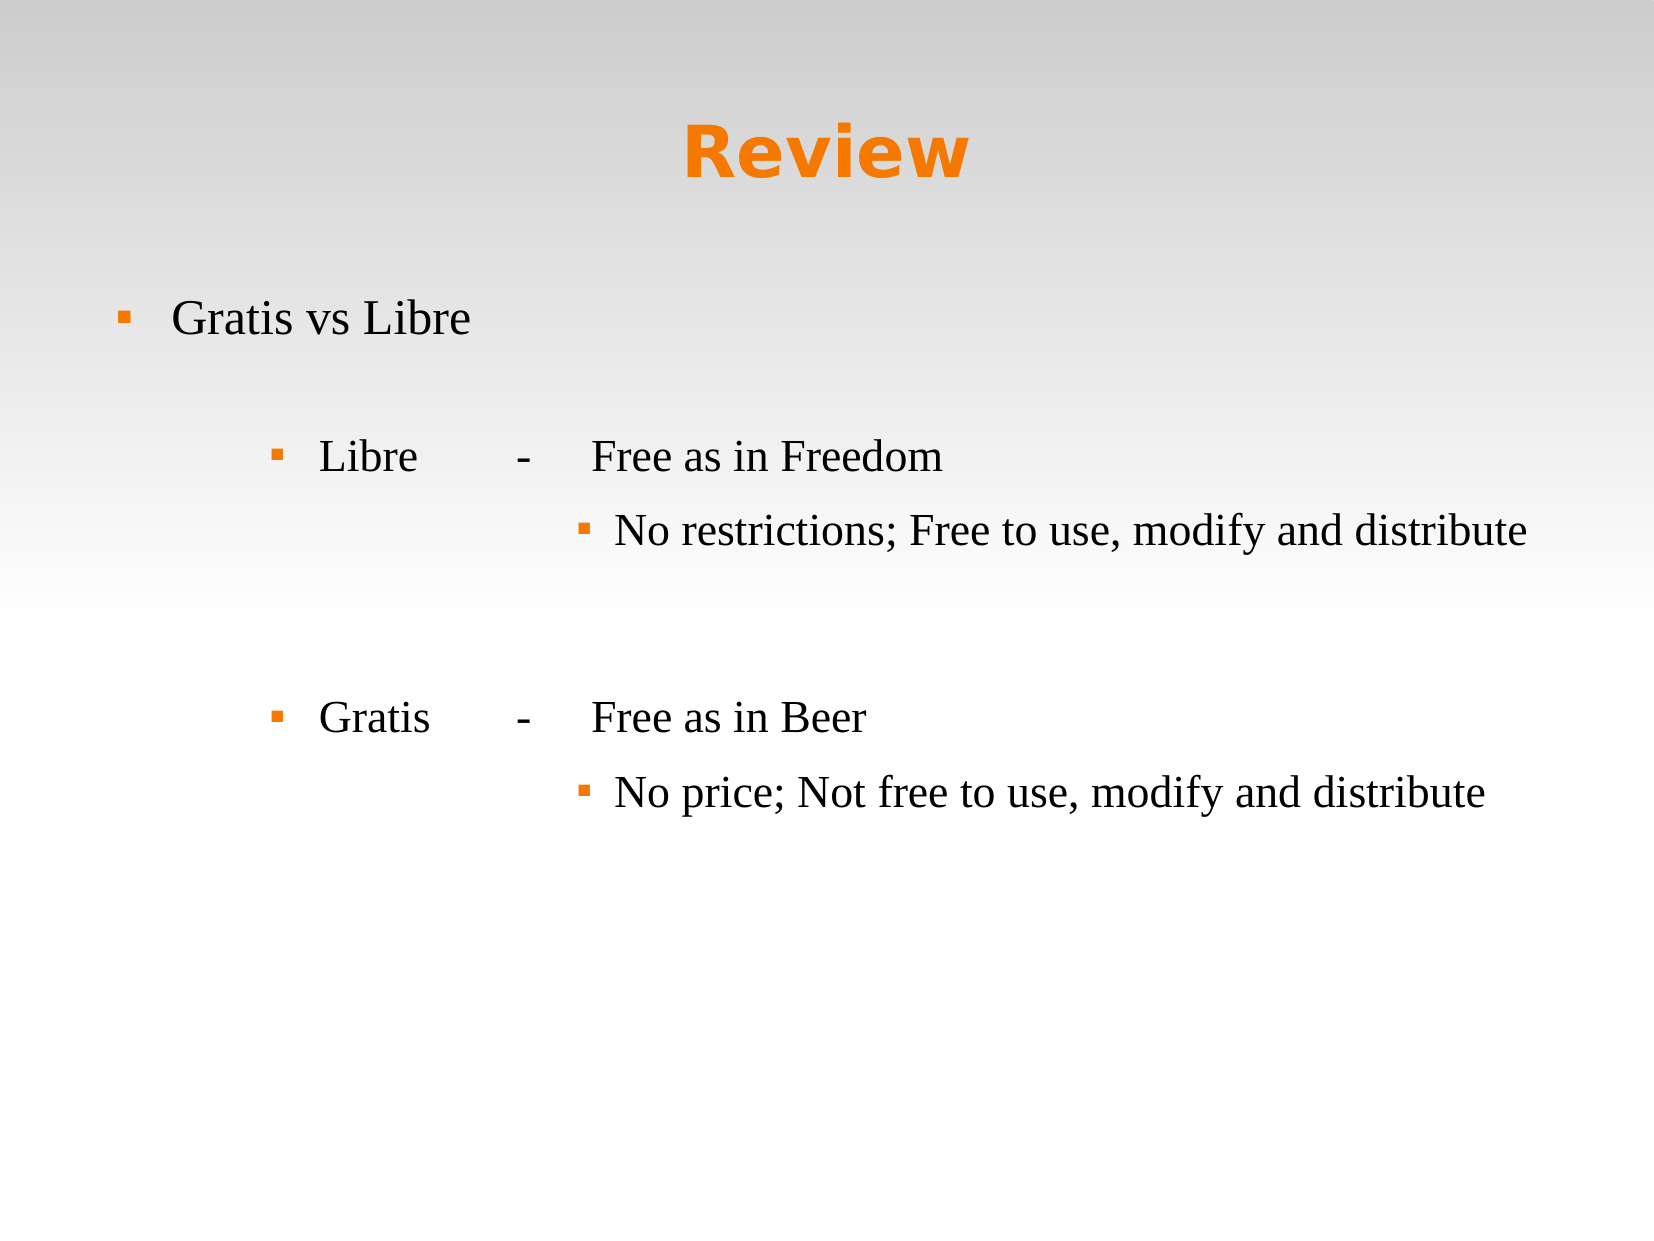

# Review
Gratis vs Libre
Libre		-	Free as in Freedom
No restrictions; Free to use, modify and distribute
Gratis		-	Free as in Beer
No price; Not free to use, modify and distribute